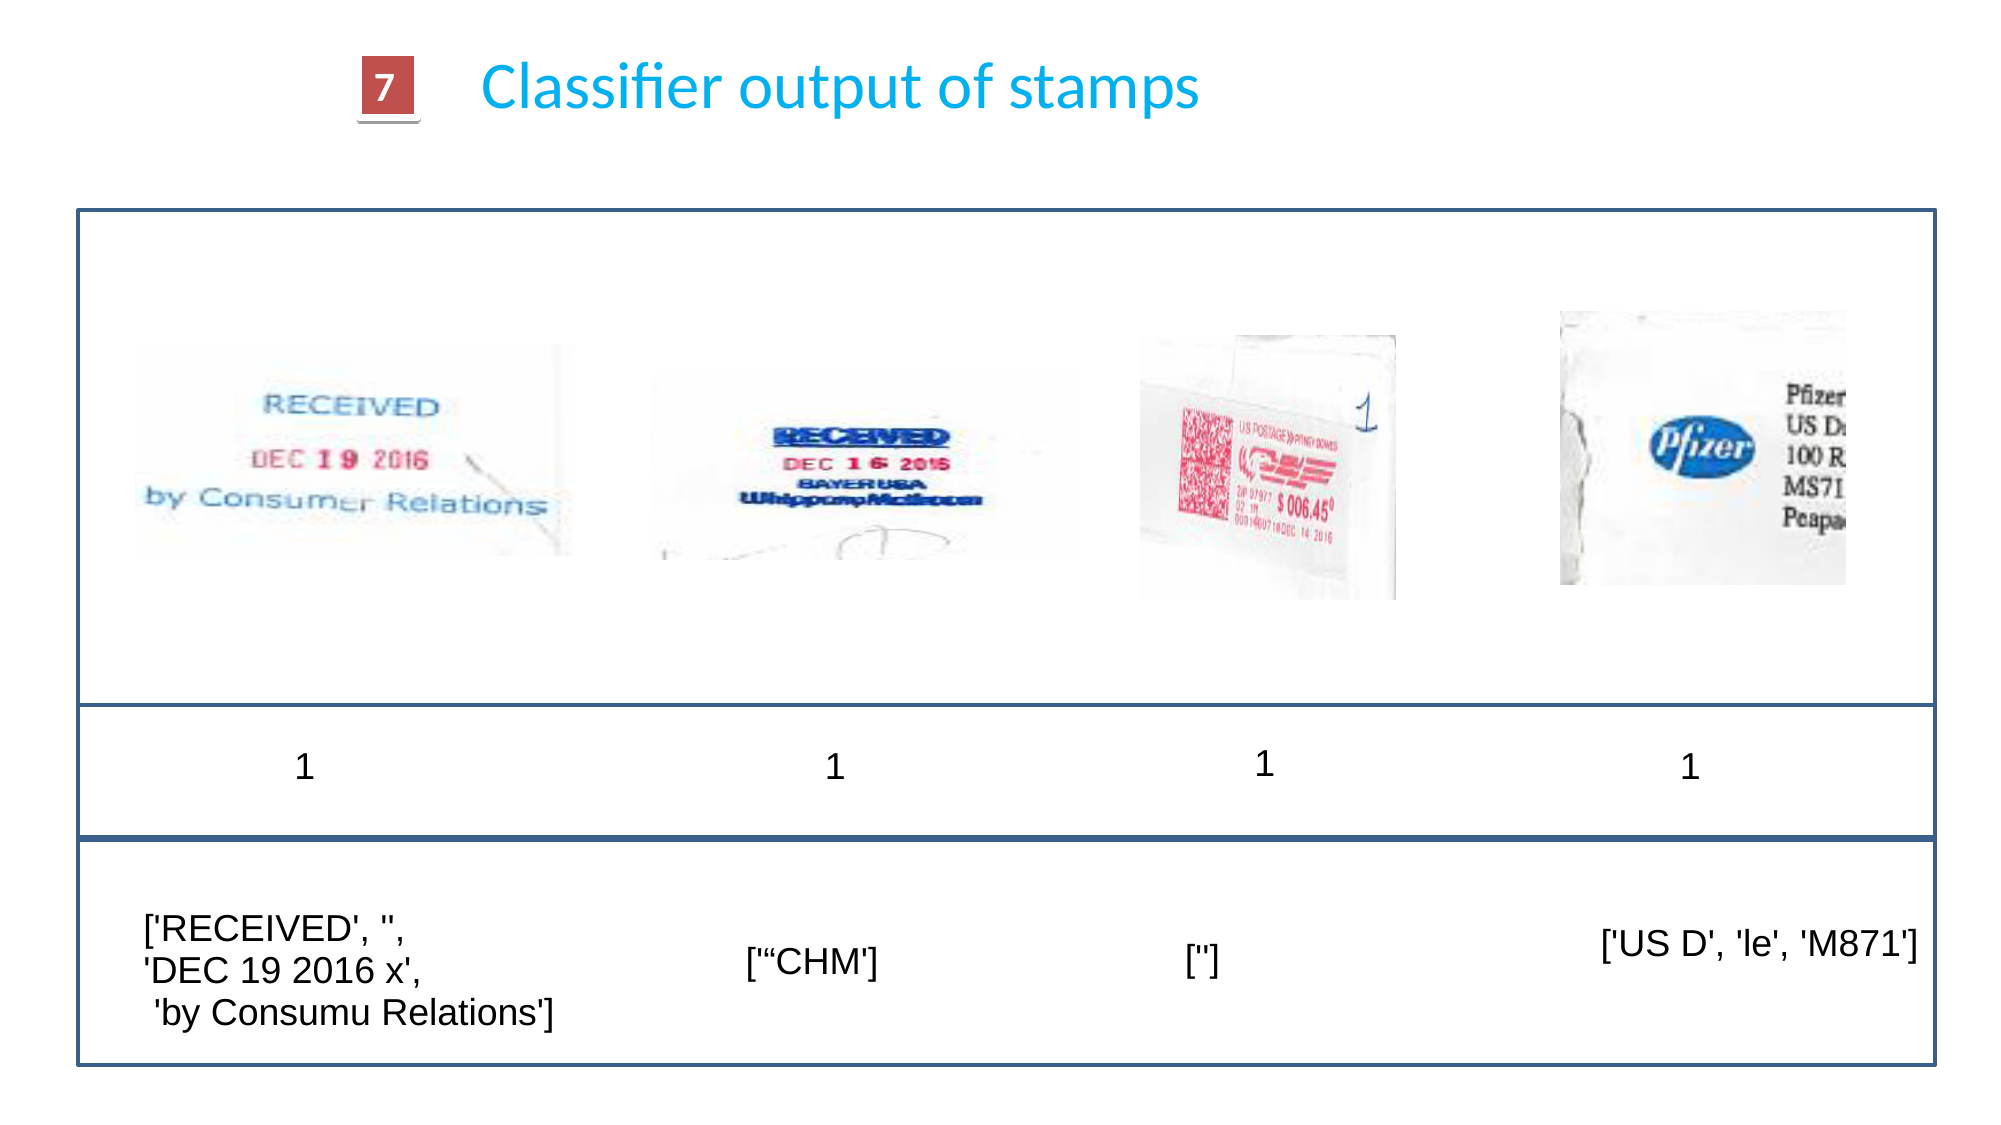

Classifier output of stamps
7
1
1
1
1
['RECEIVED', '',
'DEC 19 2016 x',
 'by Consumu Relations']
['US D', 'le', 'M871']
['']
['“CHM']